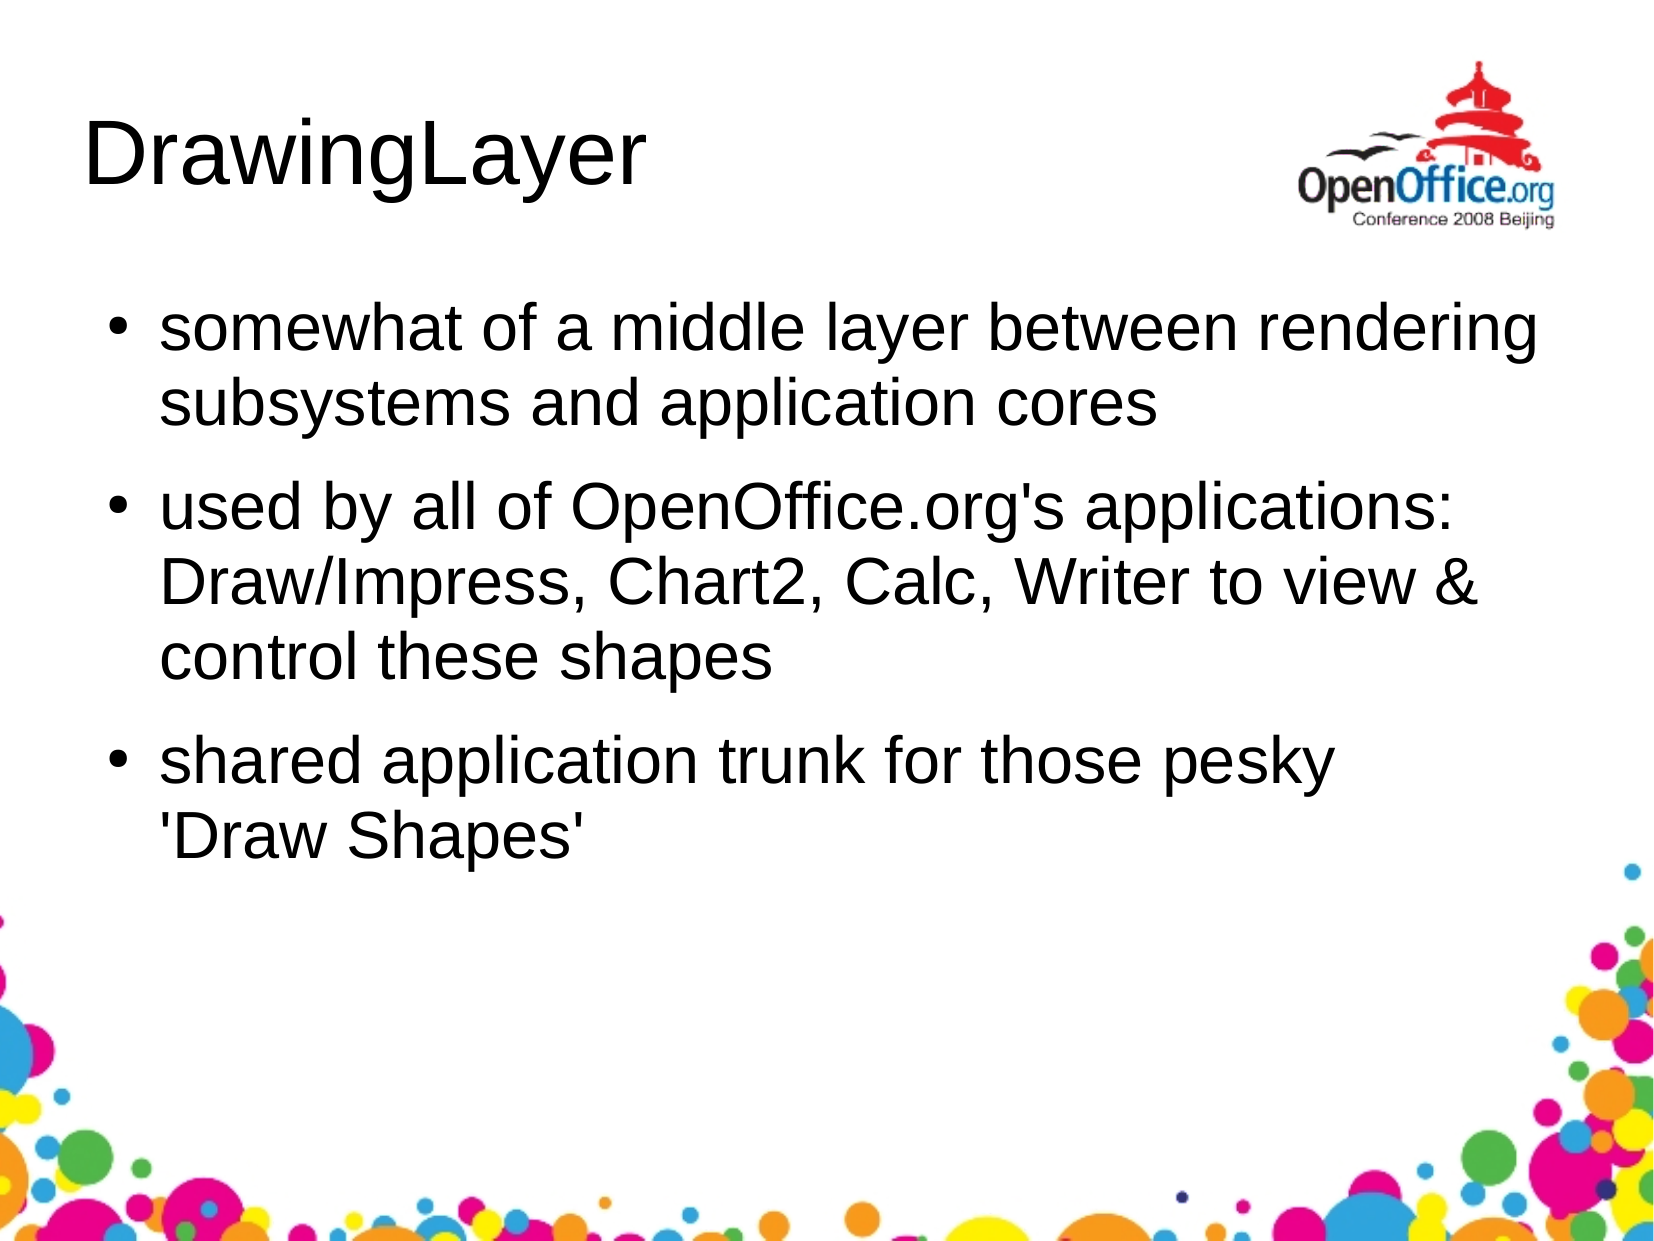

# DrawingLayer
somewhat of a middle layer between rendering subsystems and application cores
used by all of OpenOffice.org's applications: Draw/Impress, Chart2, Calc, Writer to view & control these shapes
shared application trunk for those pesky
'Draw Shapes'